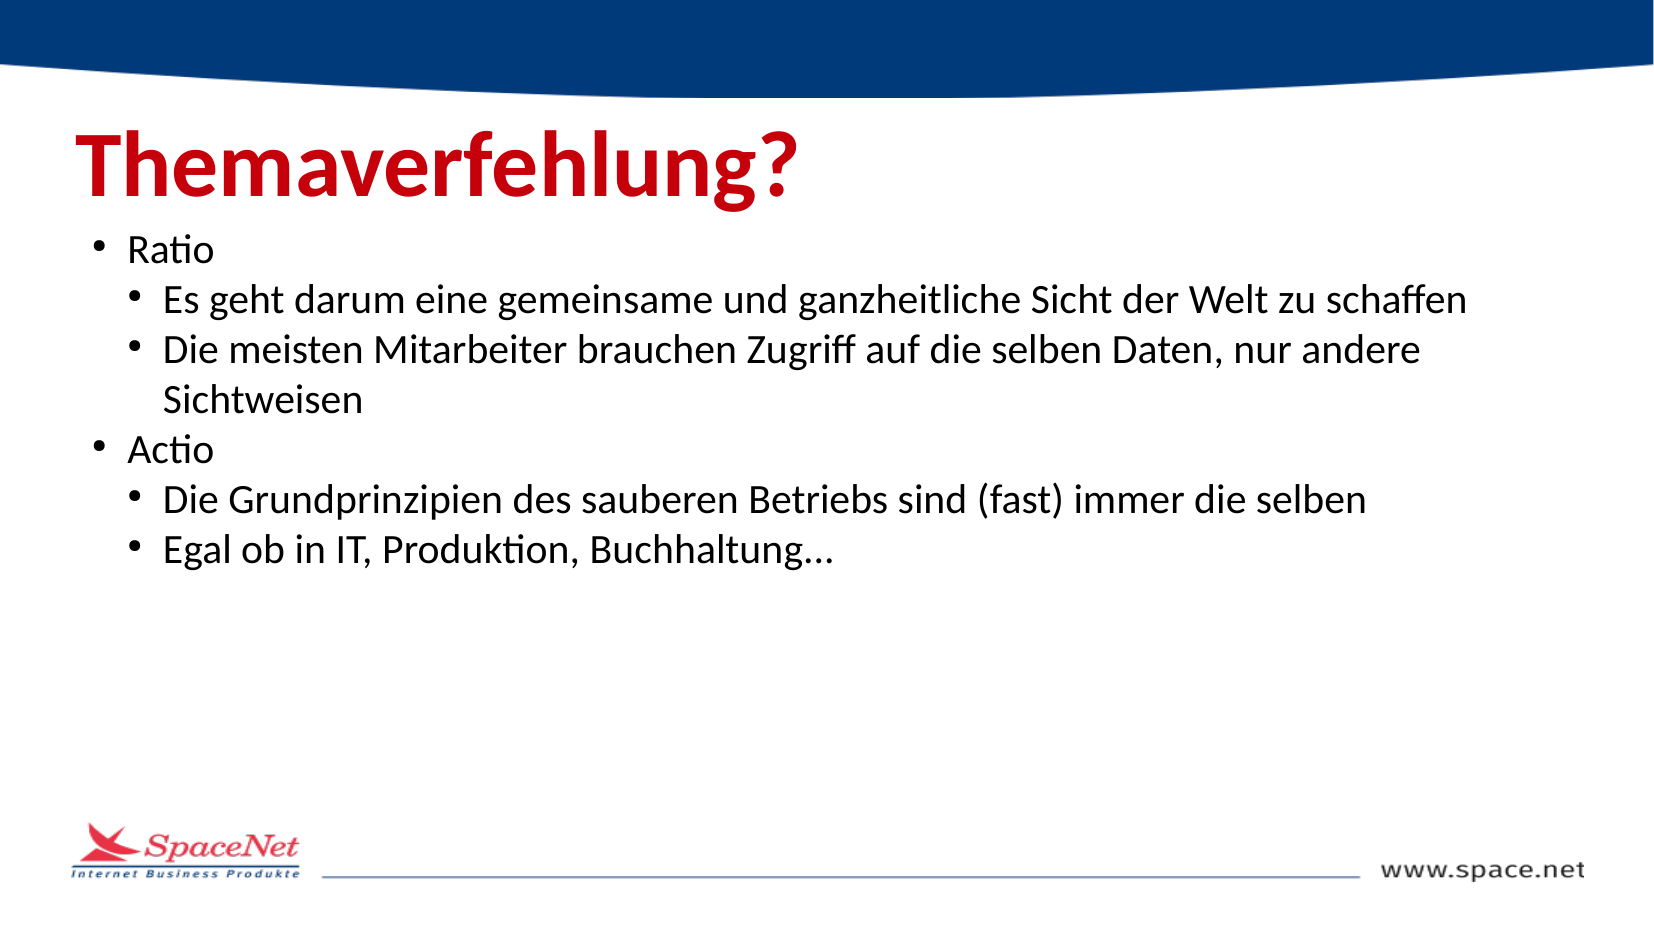

Themaverfehlung?
Ratio
Es geht darum eine gemeinsame und ganzheitliche Sicht der Welt zu schaffen
Die meisten Mitarbeiter brauchen Zugriff auf die selben Daten, nur andere Sichtweisen
Actio
Die Grundprinzipien des sauberen Betriebs sind (fast) immer die selben
Egal ob in IT, Produktion, Buchhaltung...